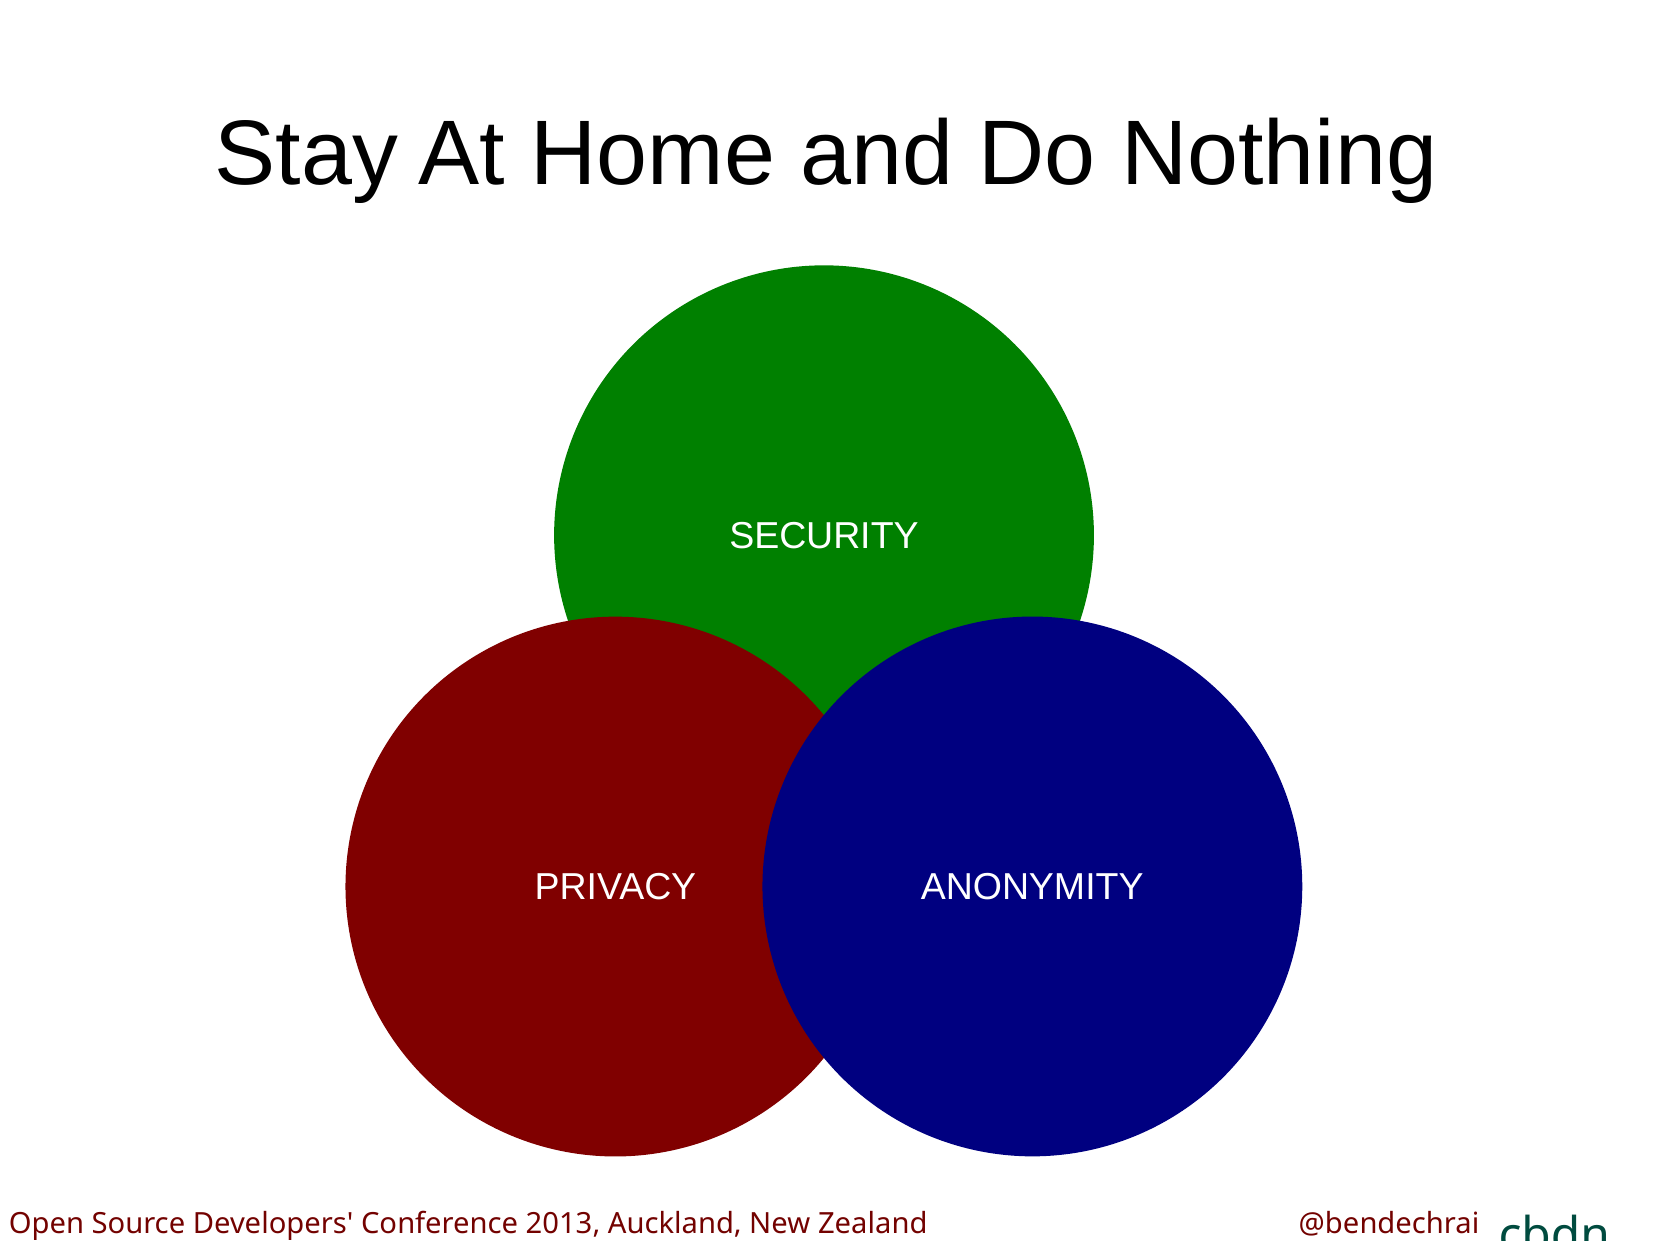

# Stay At Home and Do Nothing
SECURITY
ANONYMITY
PRIVACY
cbdn
Open Source Developers' Conference 2013, Auckland, New Zealand
@bendechrai